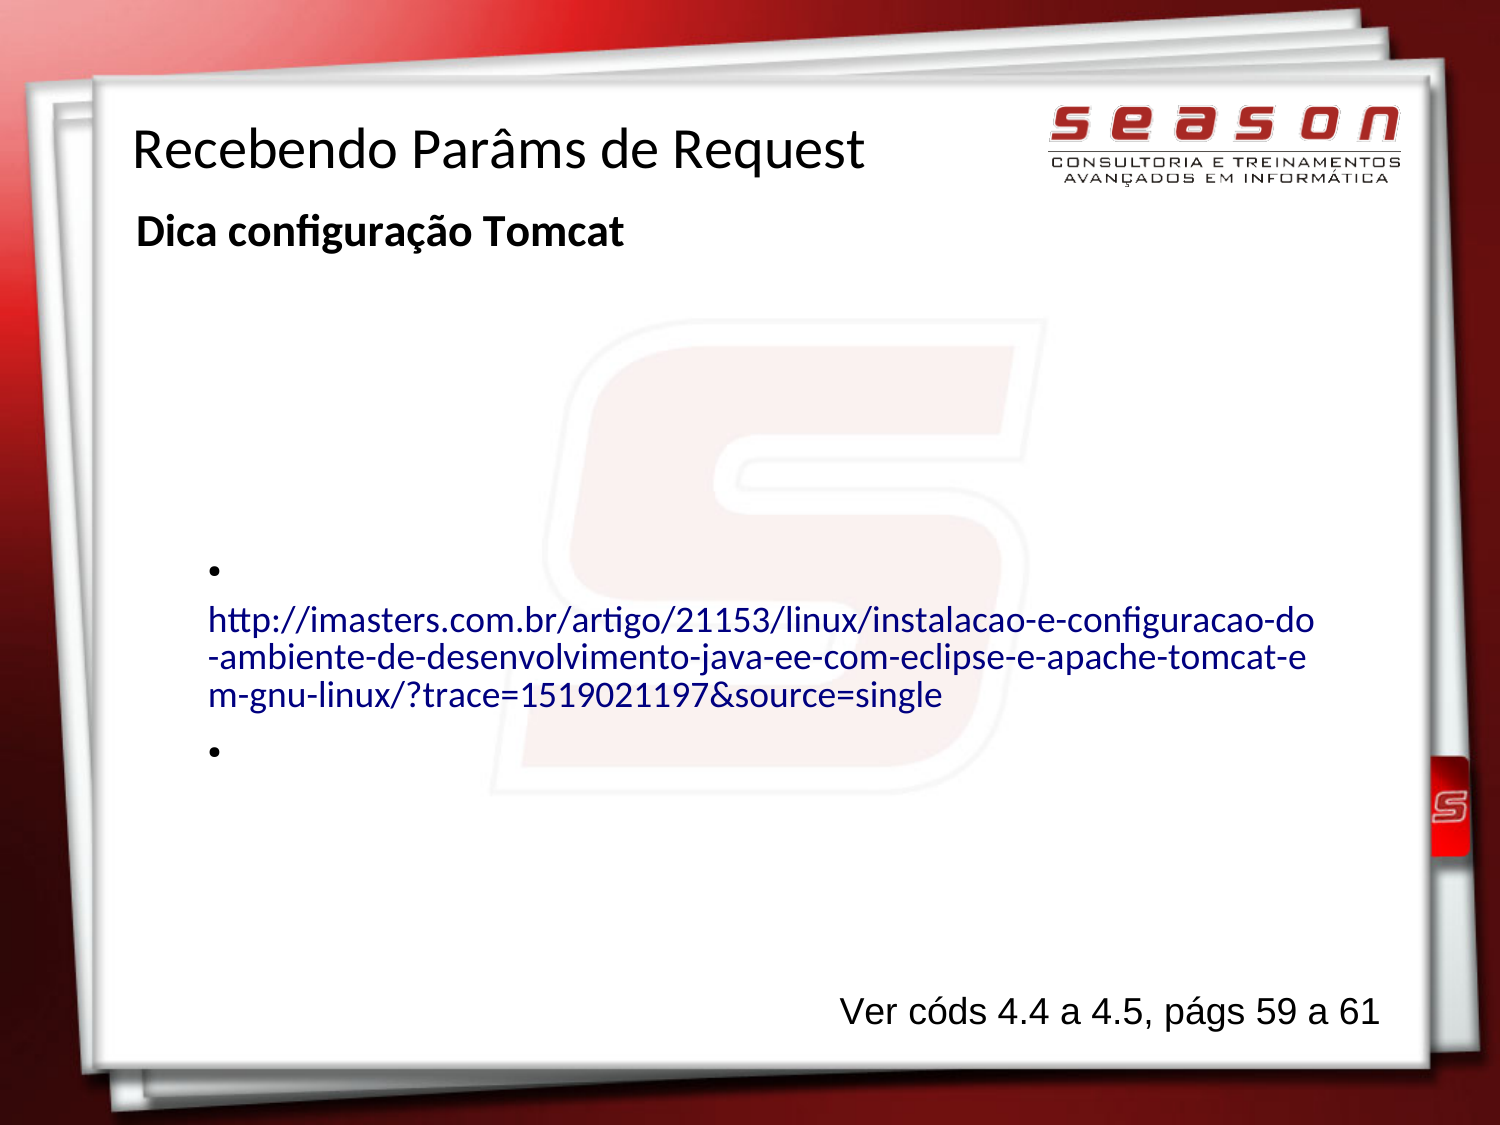

# Recebendo Parâms de Request
Dica configuração Tomcat
 http://imasters.com.br/artigo/21153/linux/instalacao-e-configuracao-do-ambiente-de-desenvolvimento-java-ee-com-eclipse-e-apache-tomcat-em-gnu-linux/?trace=1519021197&source=single
Ver códs 4.4 a 4.5, págs 59 a 61